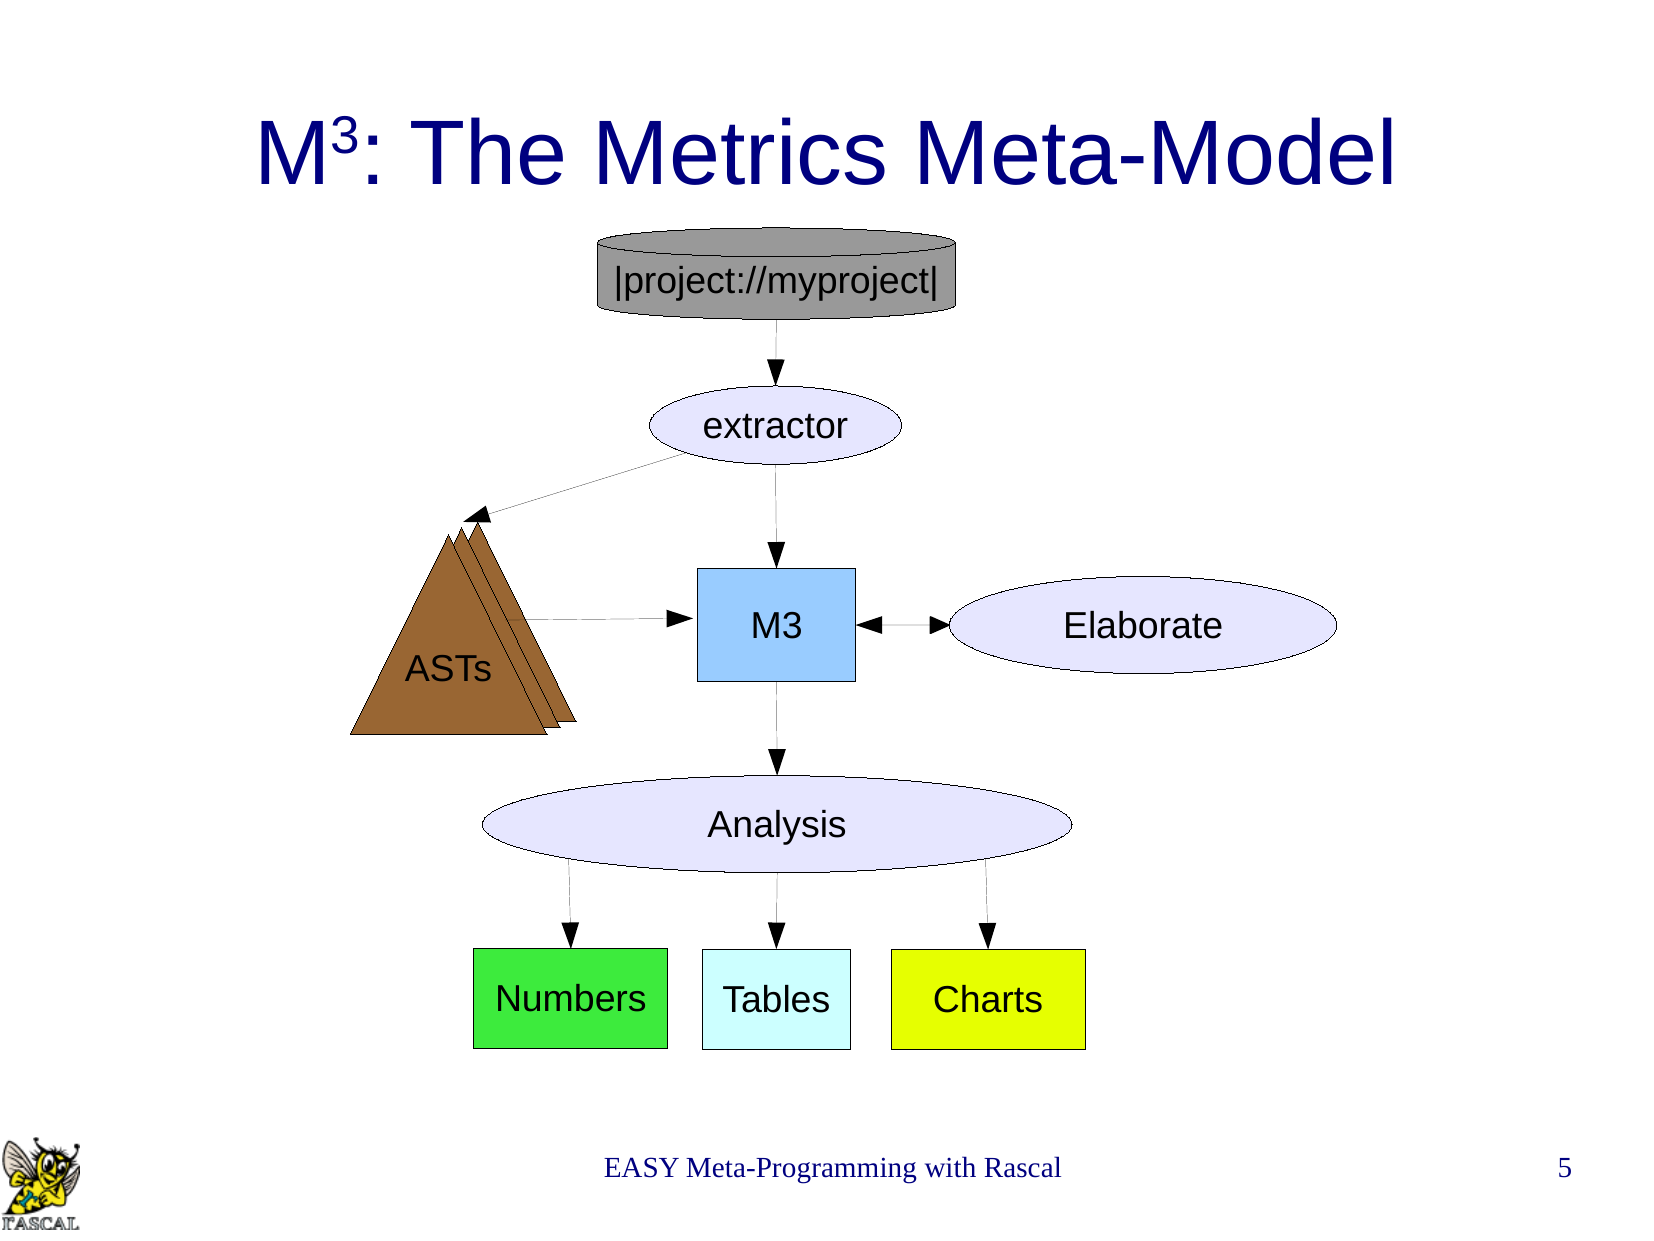

# M3: The Metrics Meta-Model
|project://myproject|
extractor
ASTs
ASTs
ASTs
M3
Elaborate
Analysis
Numbers
Tables
Charts
5